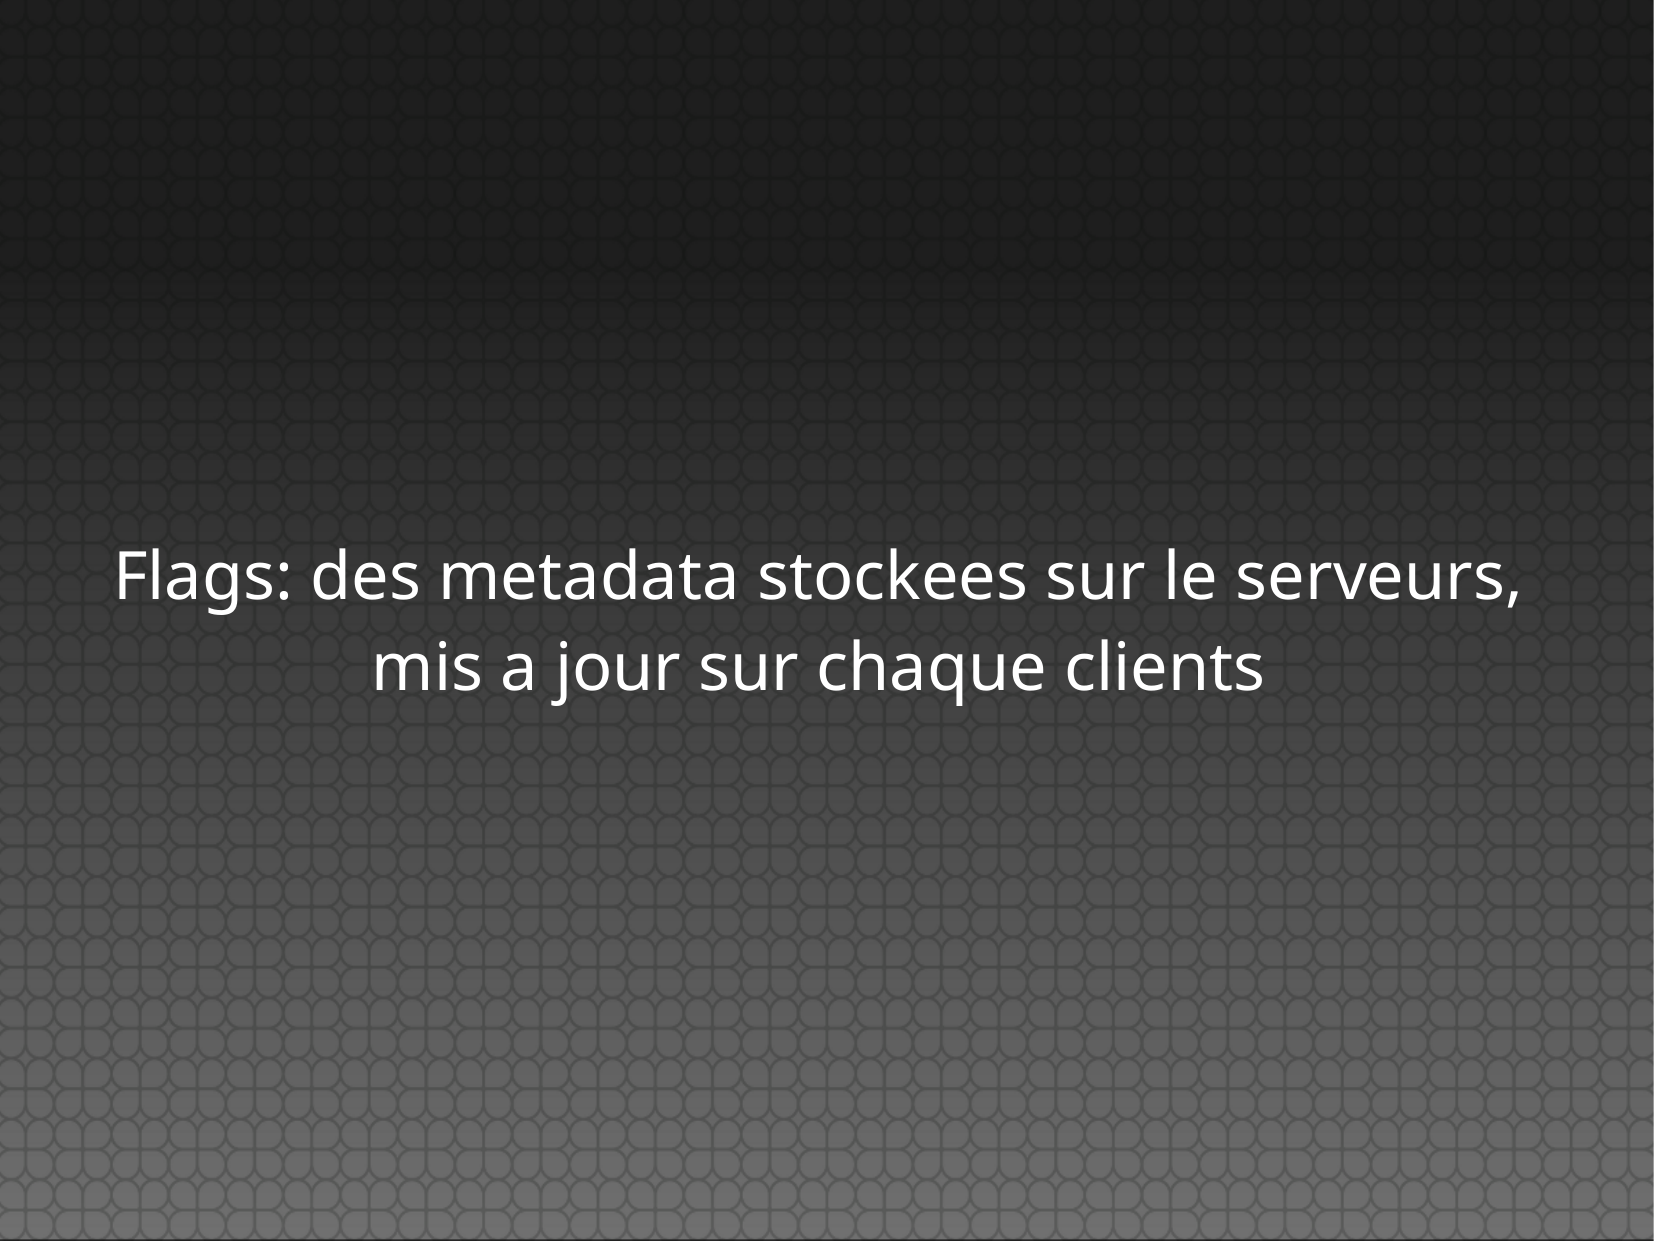

# Flags: des metadata stockees sur le serveurs, mis a jour sur chaque clients